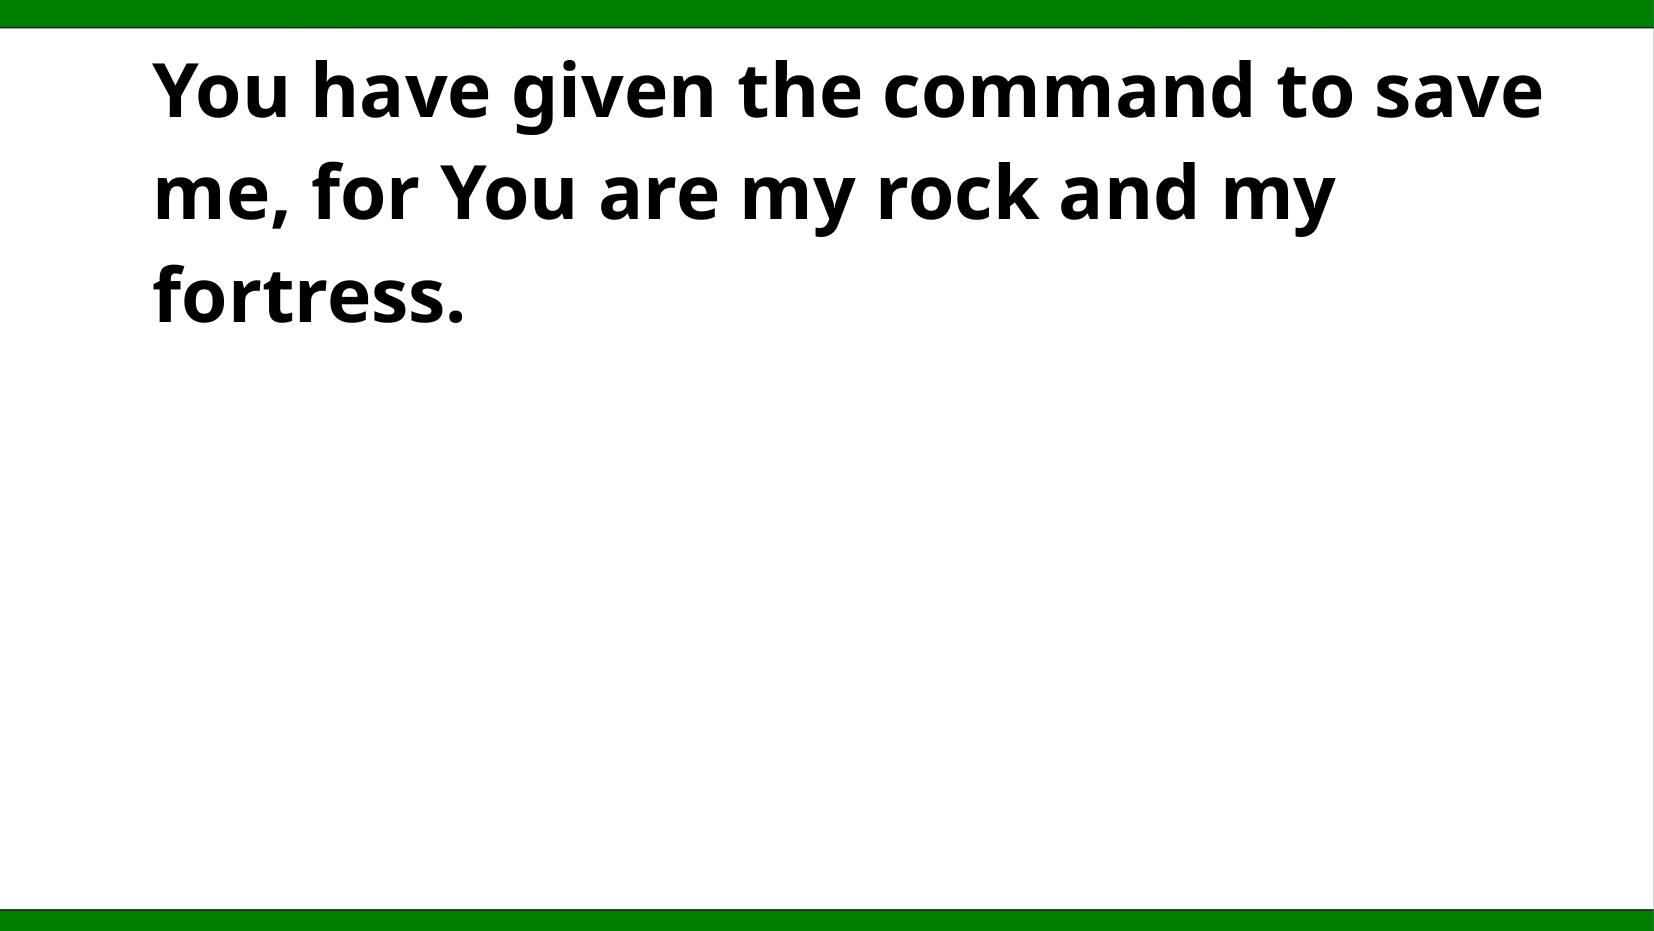

You have given the command to save
 me, for You are my rock and my
 fortress.